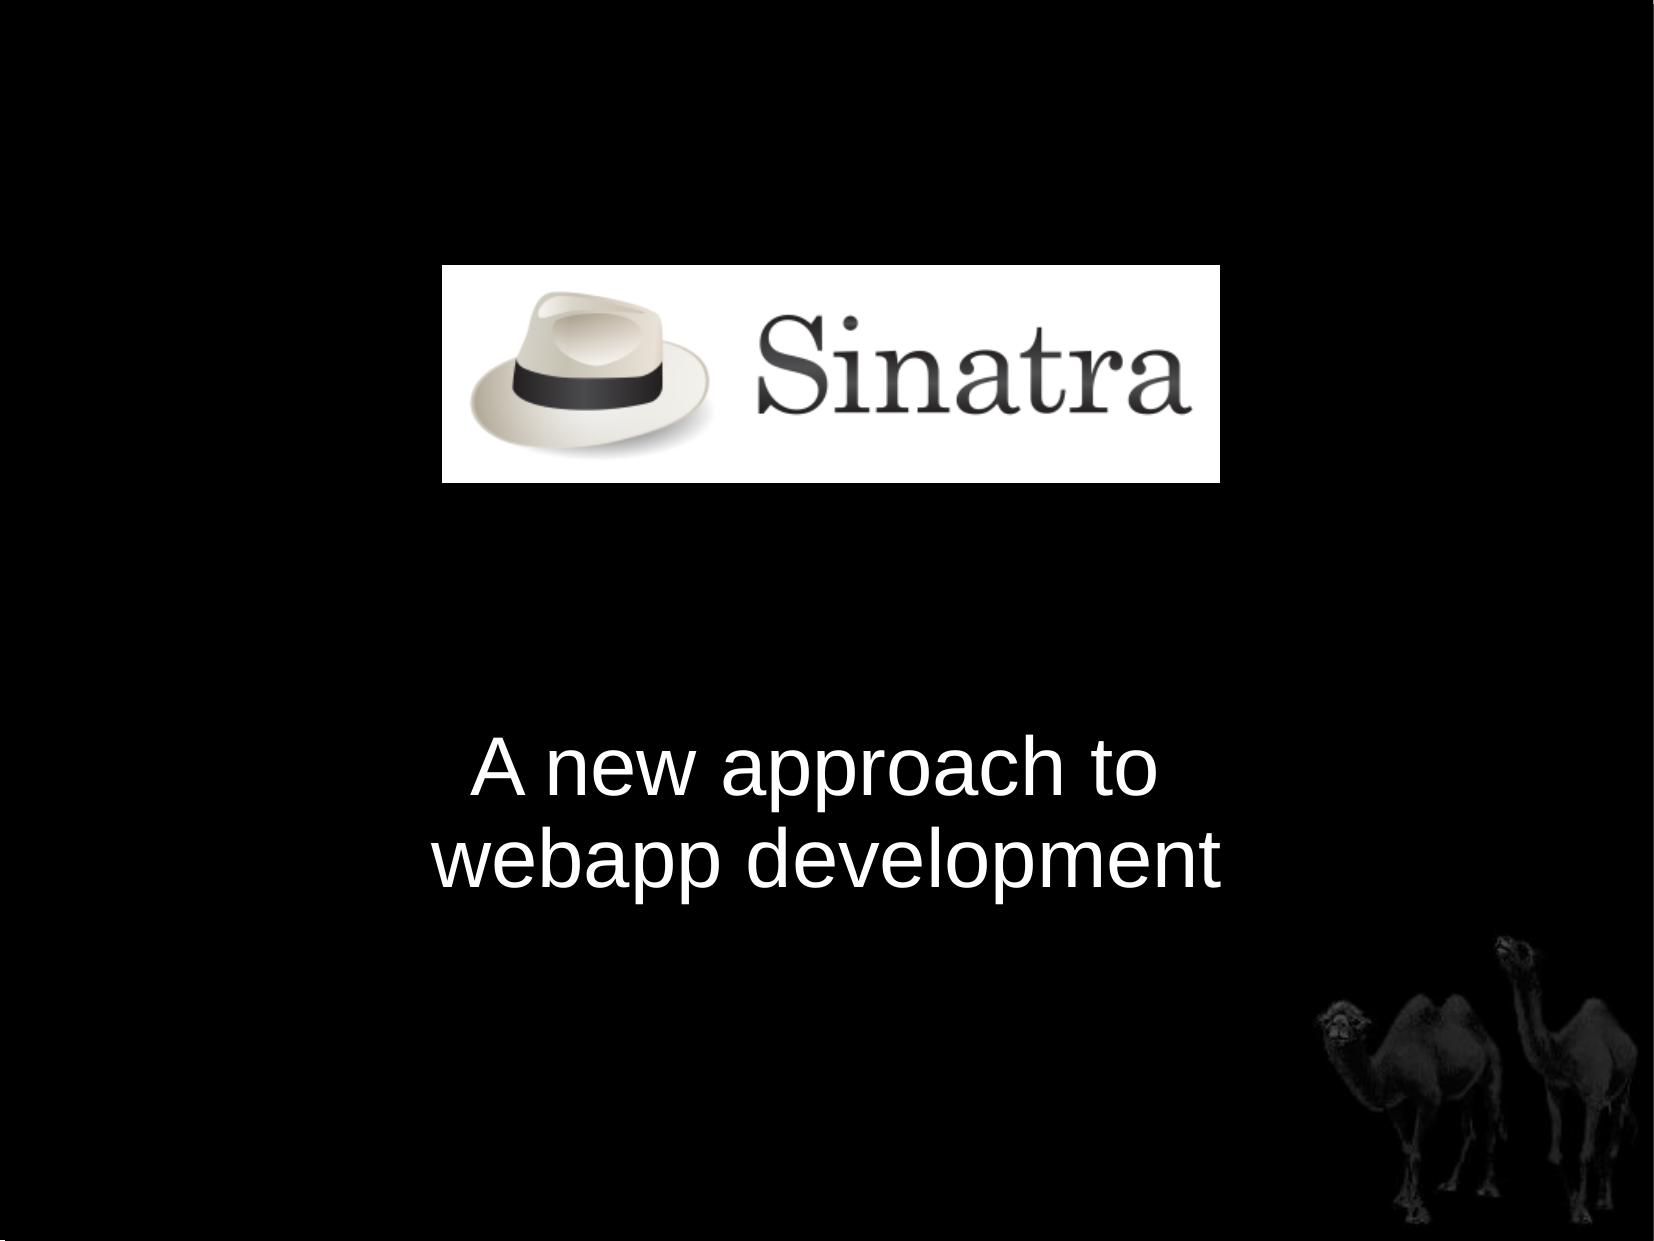

# A new approach to
webapp development